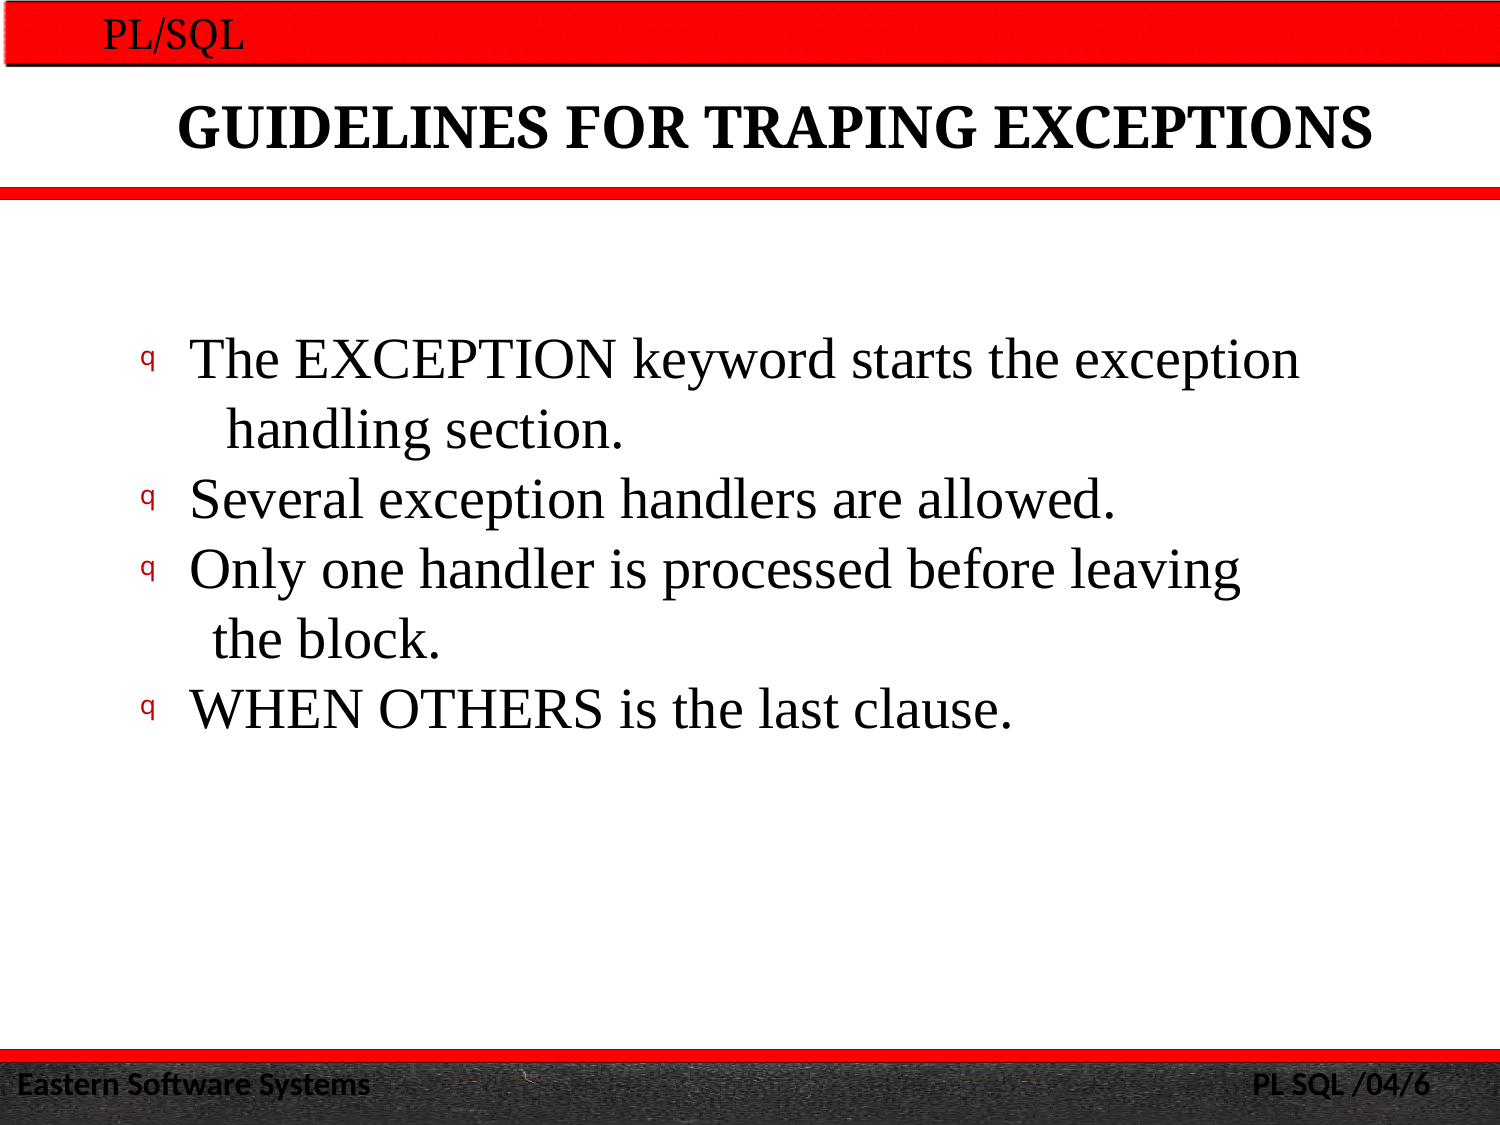

PL/SQL
 GUIDELINES FOR TRAPING EXCEPTIONS
 The EXCEPTION keyword starts the exception
 handling section.
 Several exception handlers are allowed.
 Only one handler is processed before leaving
 the block.
 WHEN OTHERS is the last clause.
Eastern Software Systems
 PL SQL /04/6